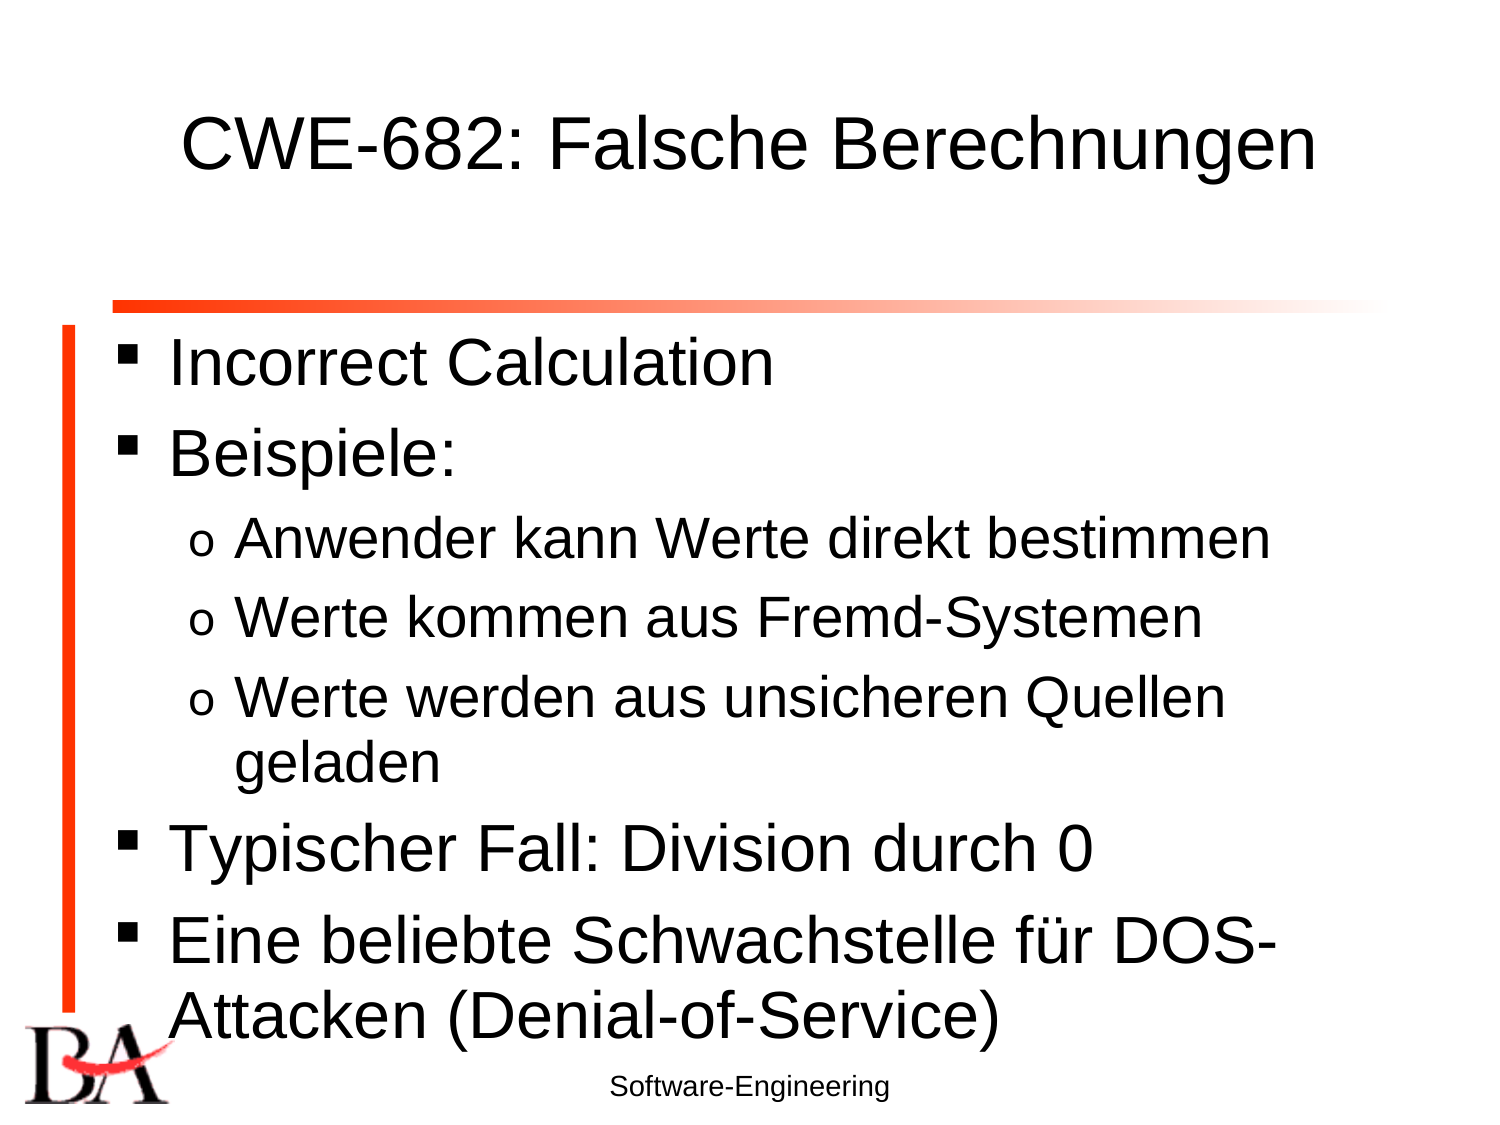

# CWE-682: Falsche Berechnungen
Incorrect Calculation
Beispiele:
Anwender kann Werte direkt bestimmen
Werte kommen aus Fremd-Systemen
Werte werden aus unsicheren Quellen geladen
Typischer Fall: Division durch 0
Eine beliebte Schwachstelle für DOS-Attacken (Denial-of-Service)